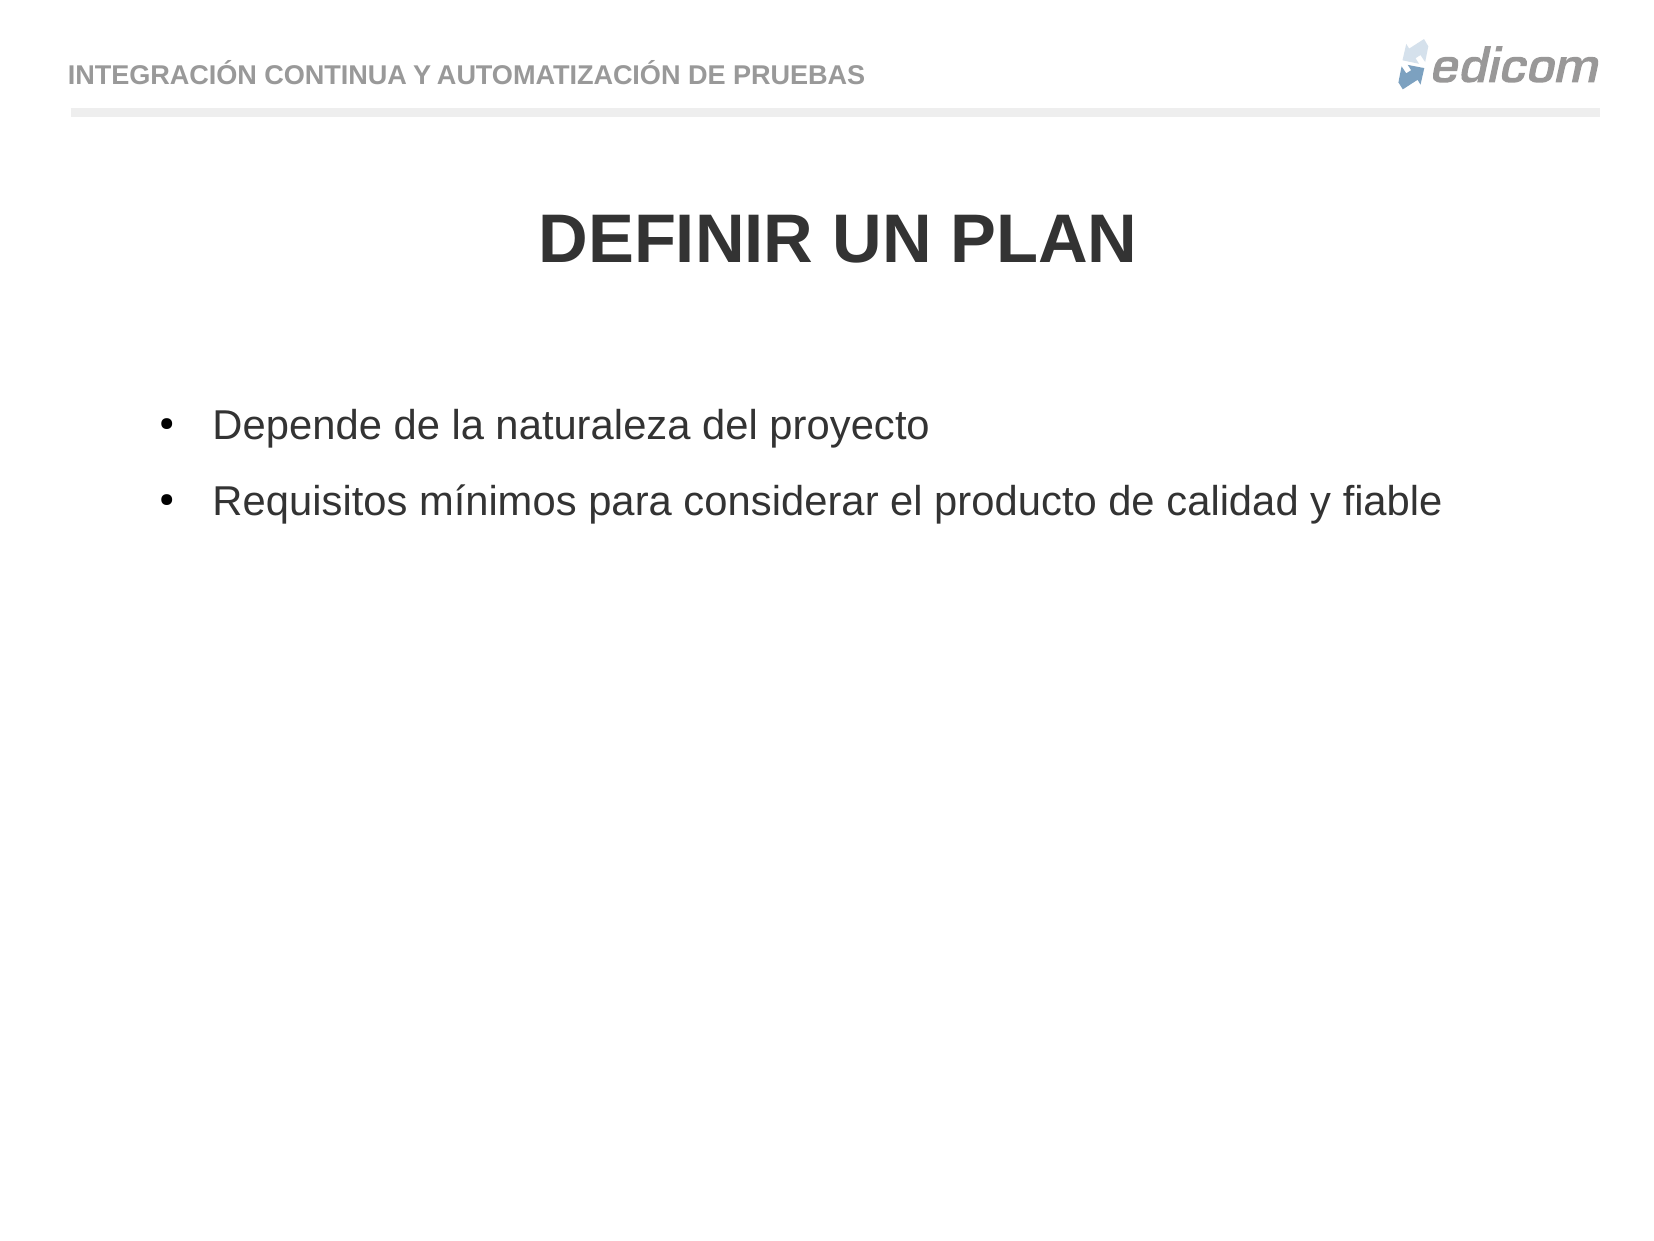

# DEFINIR UN PLAN
Depende de la naturaleza del proyecto
Requisitos mínimos para considerar el producto de calidad y fiable